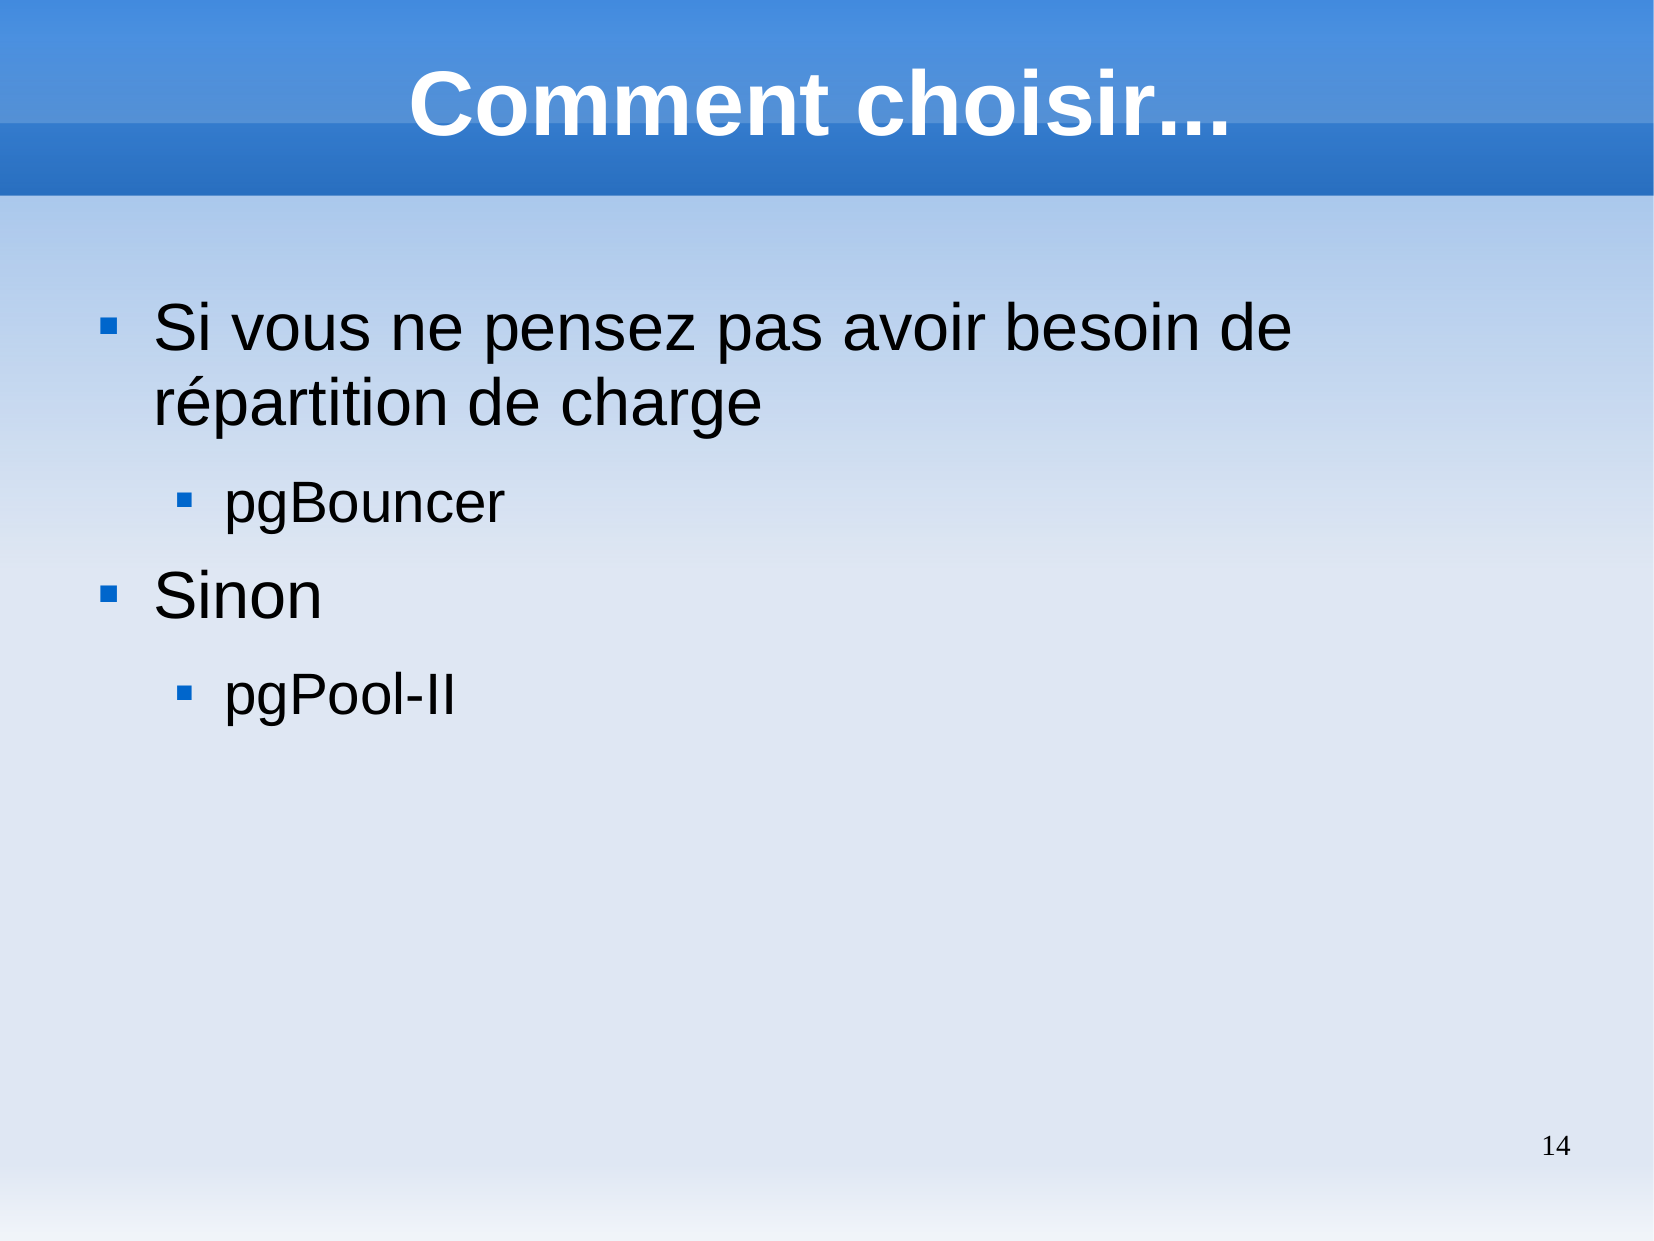

# Comment choisir...
Si vous ne pensez pas avoir besoin de répartition de charge
pgBouncer
Sinon
pgPool-II
14